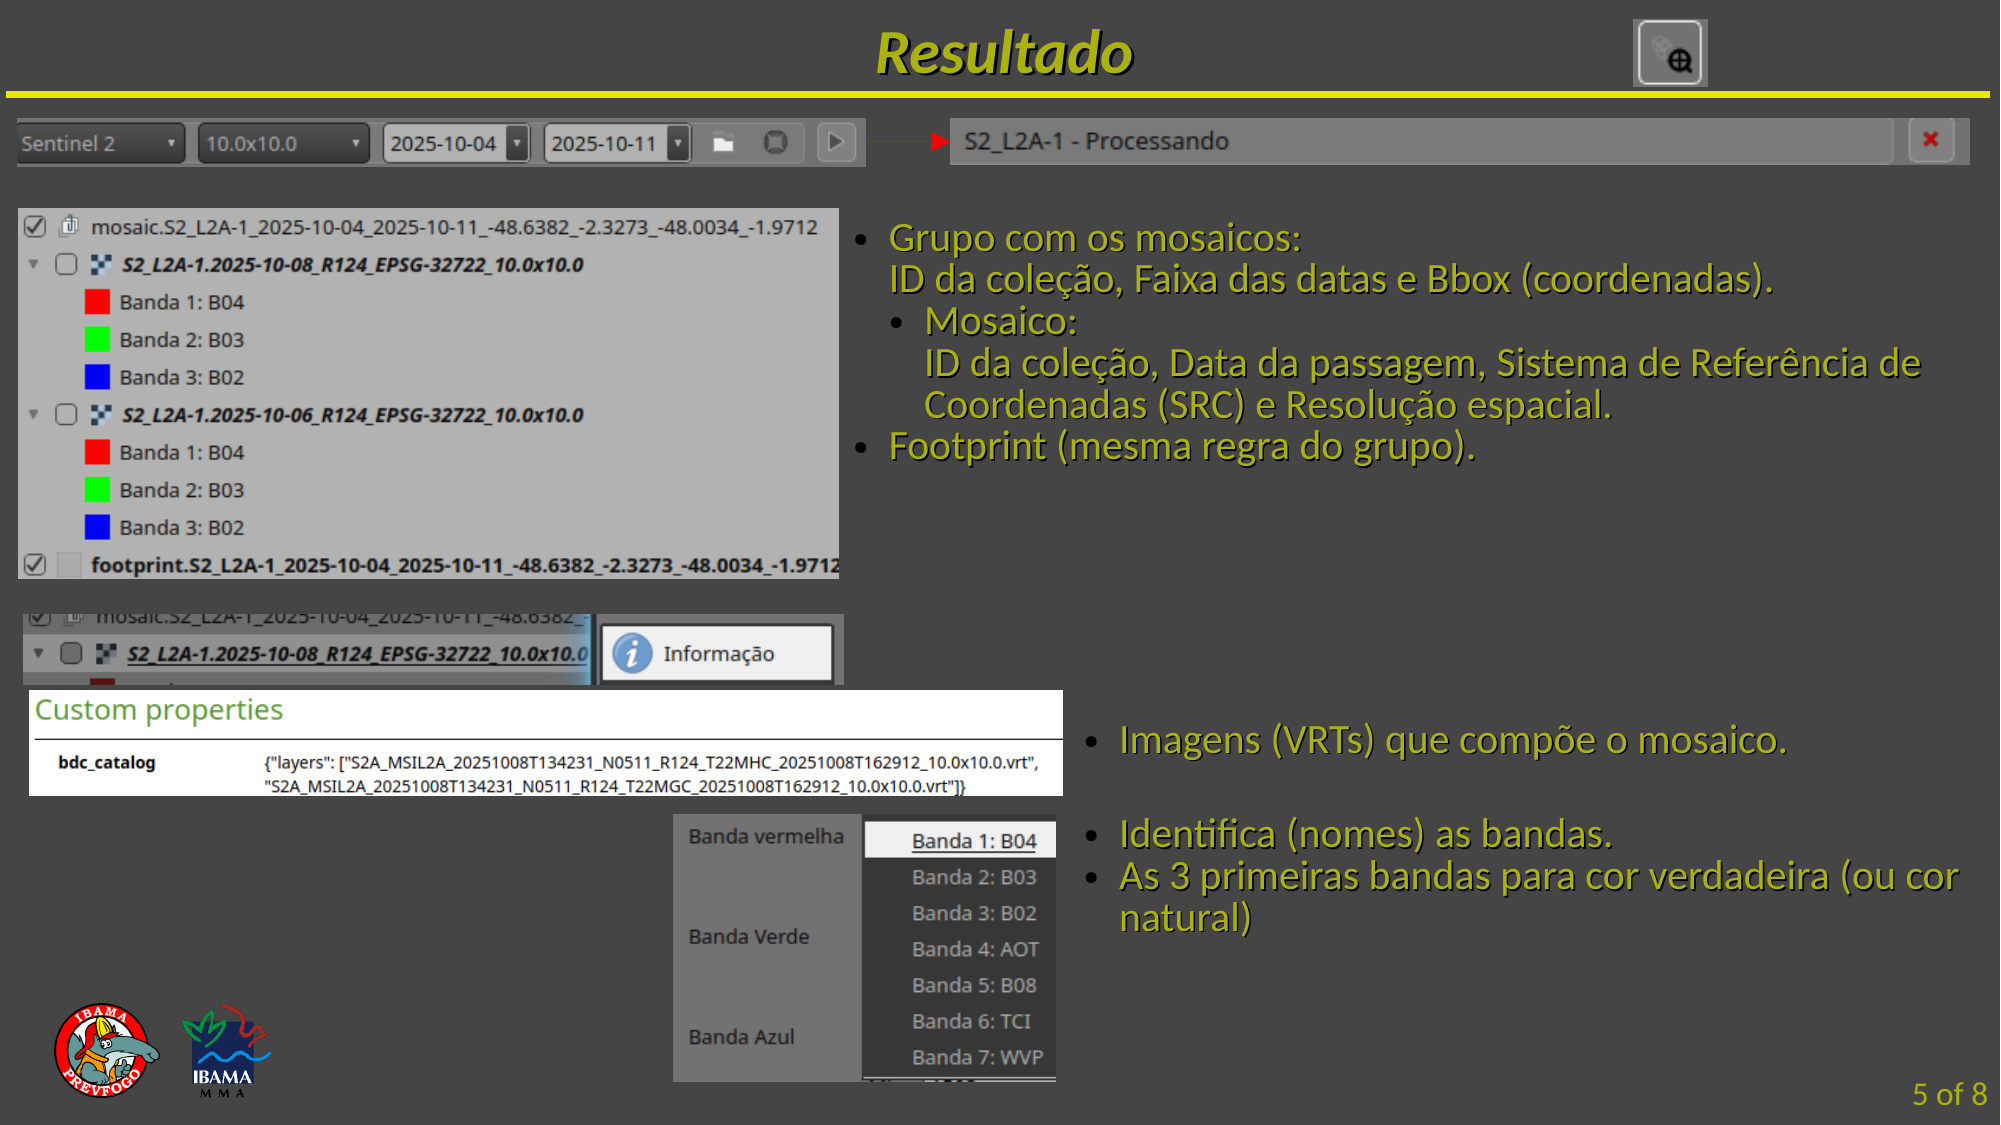

# Resultado
Grupo com os mosaicos:
ID da coleção, Faixa das datas e Bbox (coordenadas).
Mosaico:
ID da coleção, Data da passagem, Sistema de Referência de Coordenadas (SRC) e Resolução espacial.
Footprint (mesma regra do grupo).
Imagens (VRTs) que compõe o mosaico.
Identifica (nomes) as bandas.
As 3 primeiras bandas para cor verdadeira (ou cor natural)
 of 8